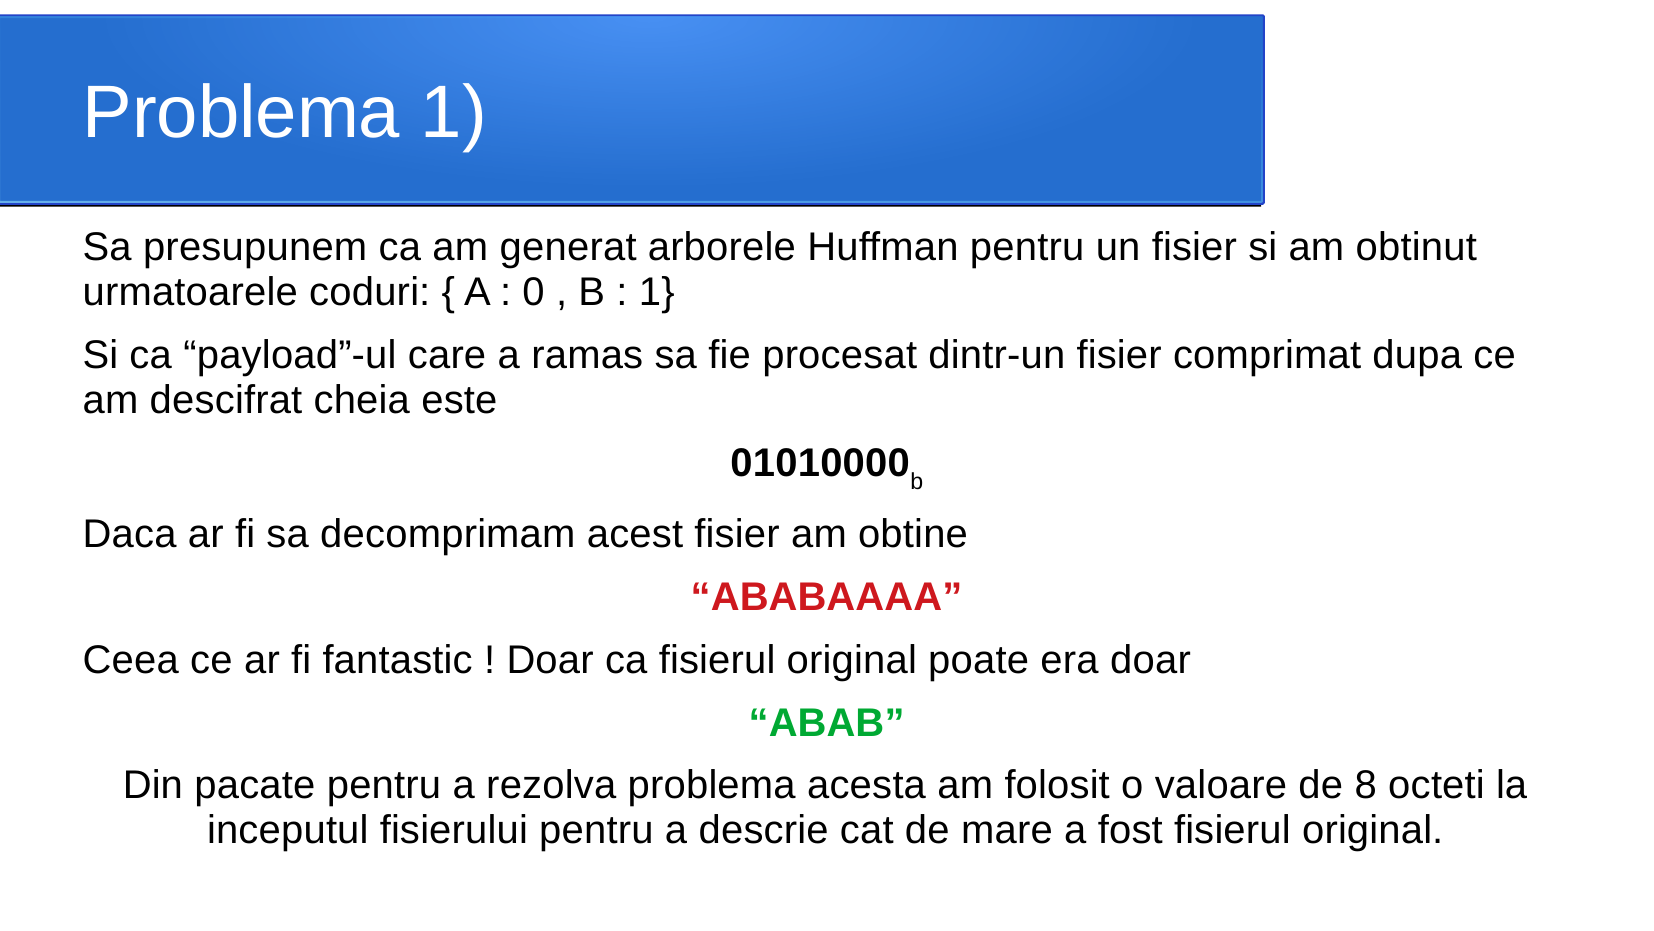

# Problema 1)
Sa presupunem ca am generat arborele Huffman pentru un fisier si am obtinut urmatoarele coduri: { A : 0 , B : 1}
Si ca “payload”-ul care a ramas sa fie procesat dintr-un fisier comprimat dupa ce am descifrat cheia este
01010000b
Daca ar fi sa decomprimam acest fisier am obtine
“ABABAAAA”
Ceea ce ar fi fantastic ! Doar ca fisierul original poate era doar
“ABAB”
Din pacate pentru a rezolva problema acesta am folosit o valoare de 8 octeti la inceputul fisierului pentru a descrie cat de mare a fost fisierul original.